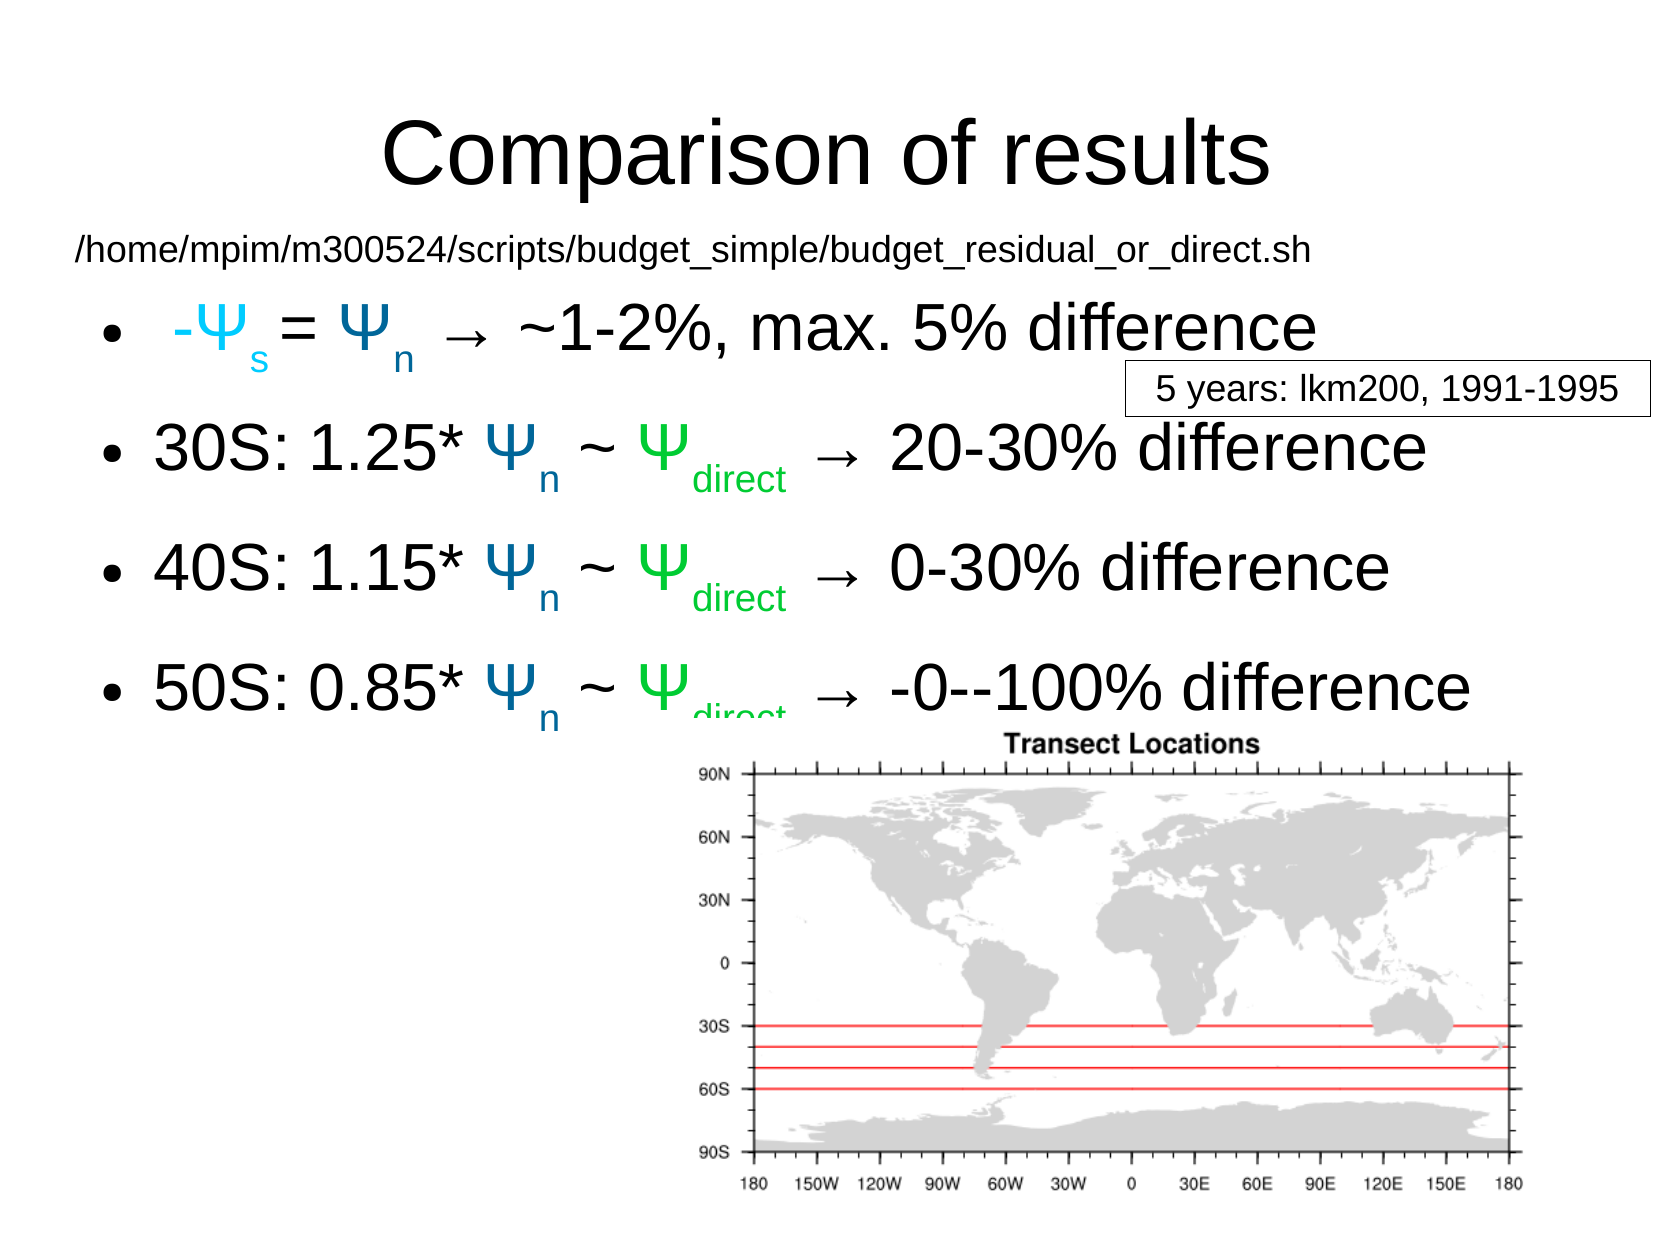

# Comparison of results
/home/mpim/m300524/scripts/budget_simple/budget_residual_or_direct.sh
 -Ψs = Ψn → ~1-2%, max. 5% difference
30S: 1.25* Ψn ~ Ψdirect → 20-30% difference
40S: 1.15* Ψn ~ Ψdirect → 0-30% difference
50S: 0.85* Ψn ~ Ψdirect → -0--100% difference
5 years: lkm200, 1991-1995